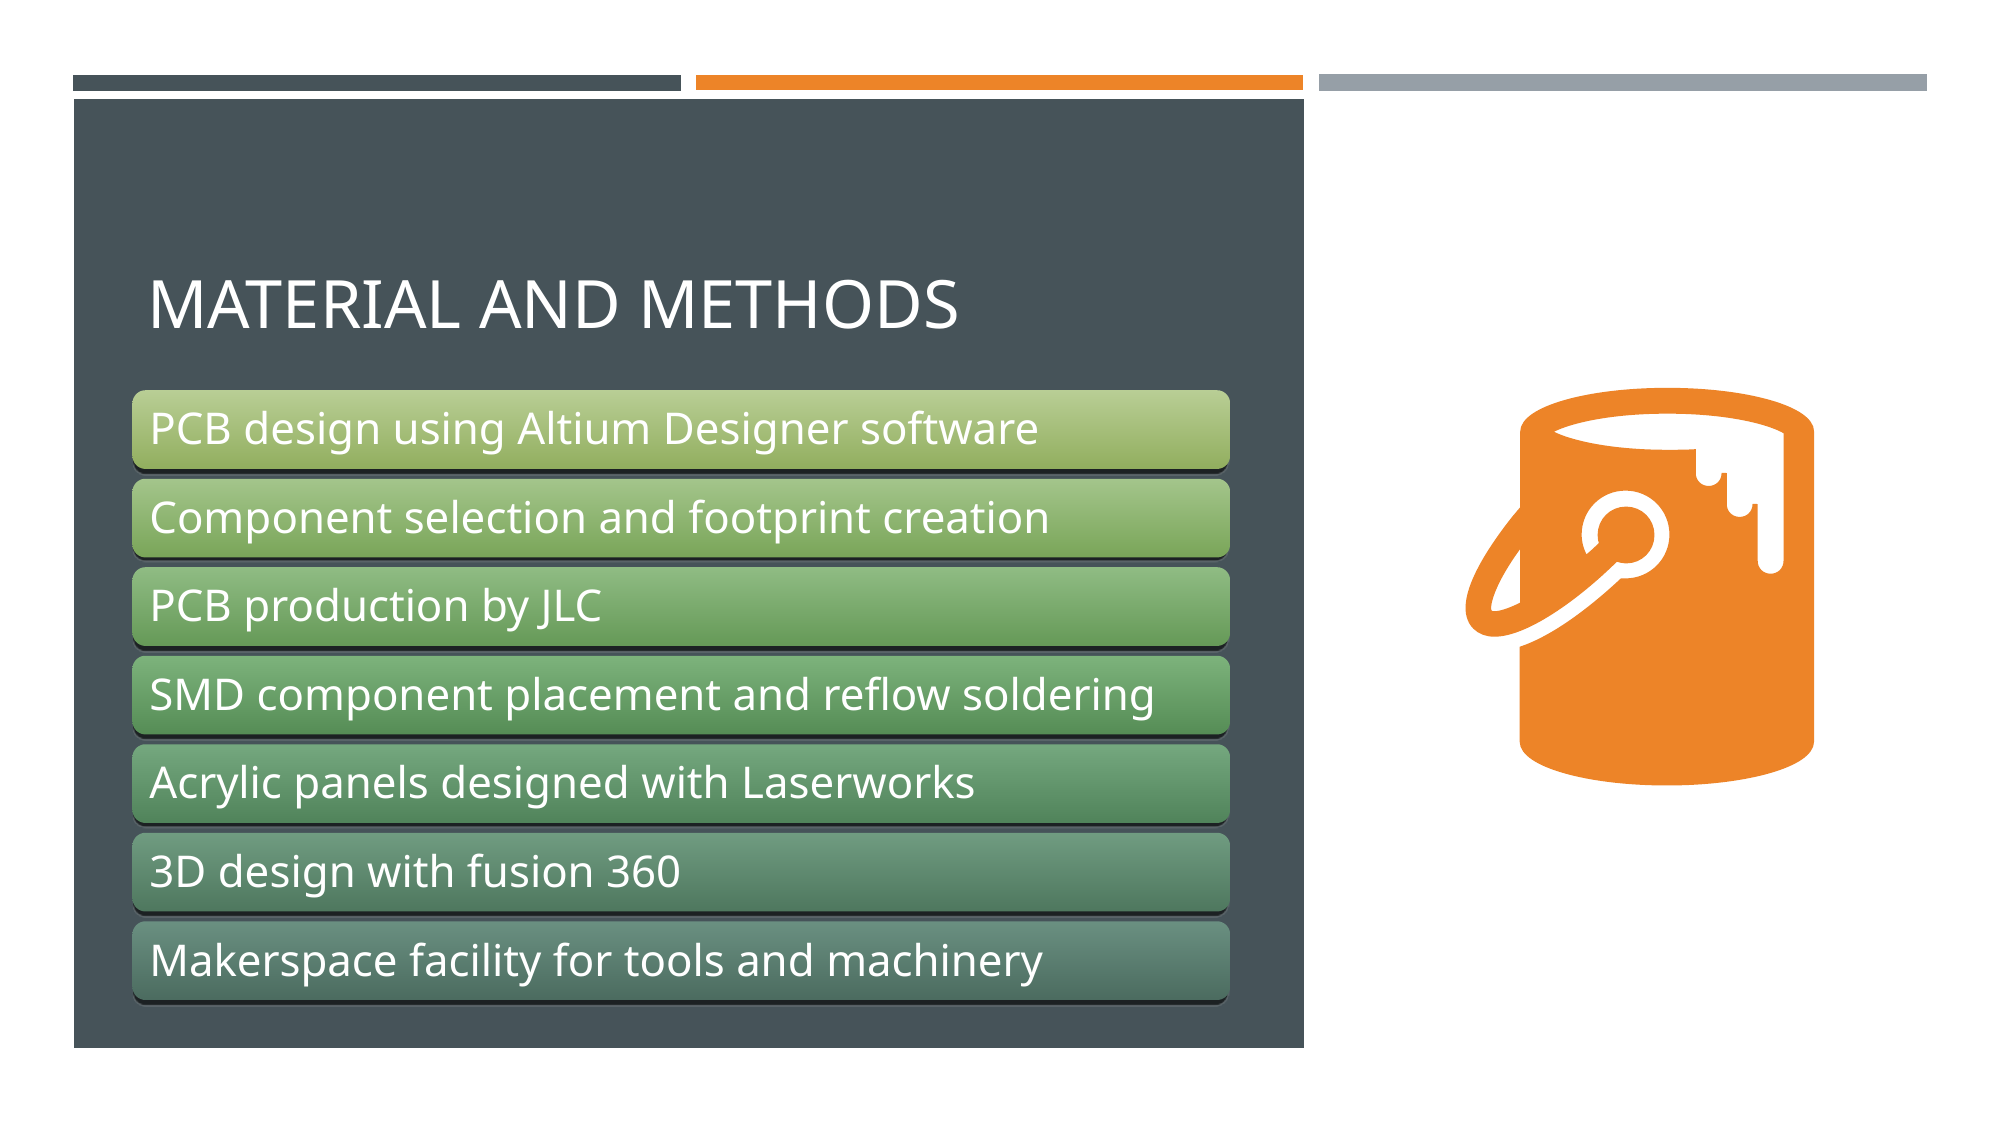

# Material and methods
PCB design using Altium Designer software
Component selection and footprint creation
PCB production by JLC
SMD component placement and reflow soldering
Acrylic panels designed with Laserworks
3D design with fusion 360
Makerspace facility for tools and machinery